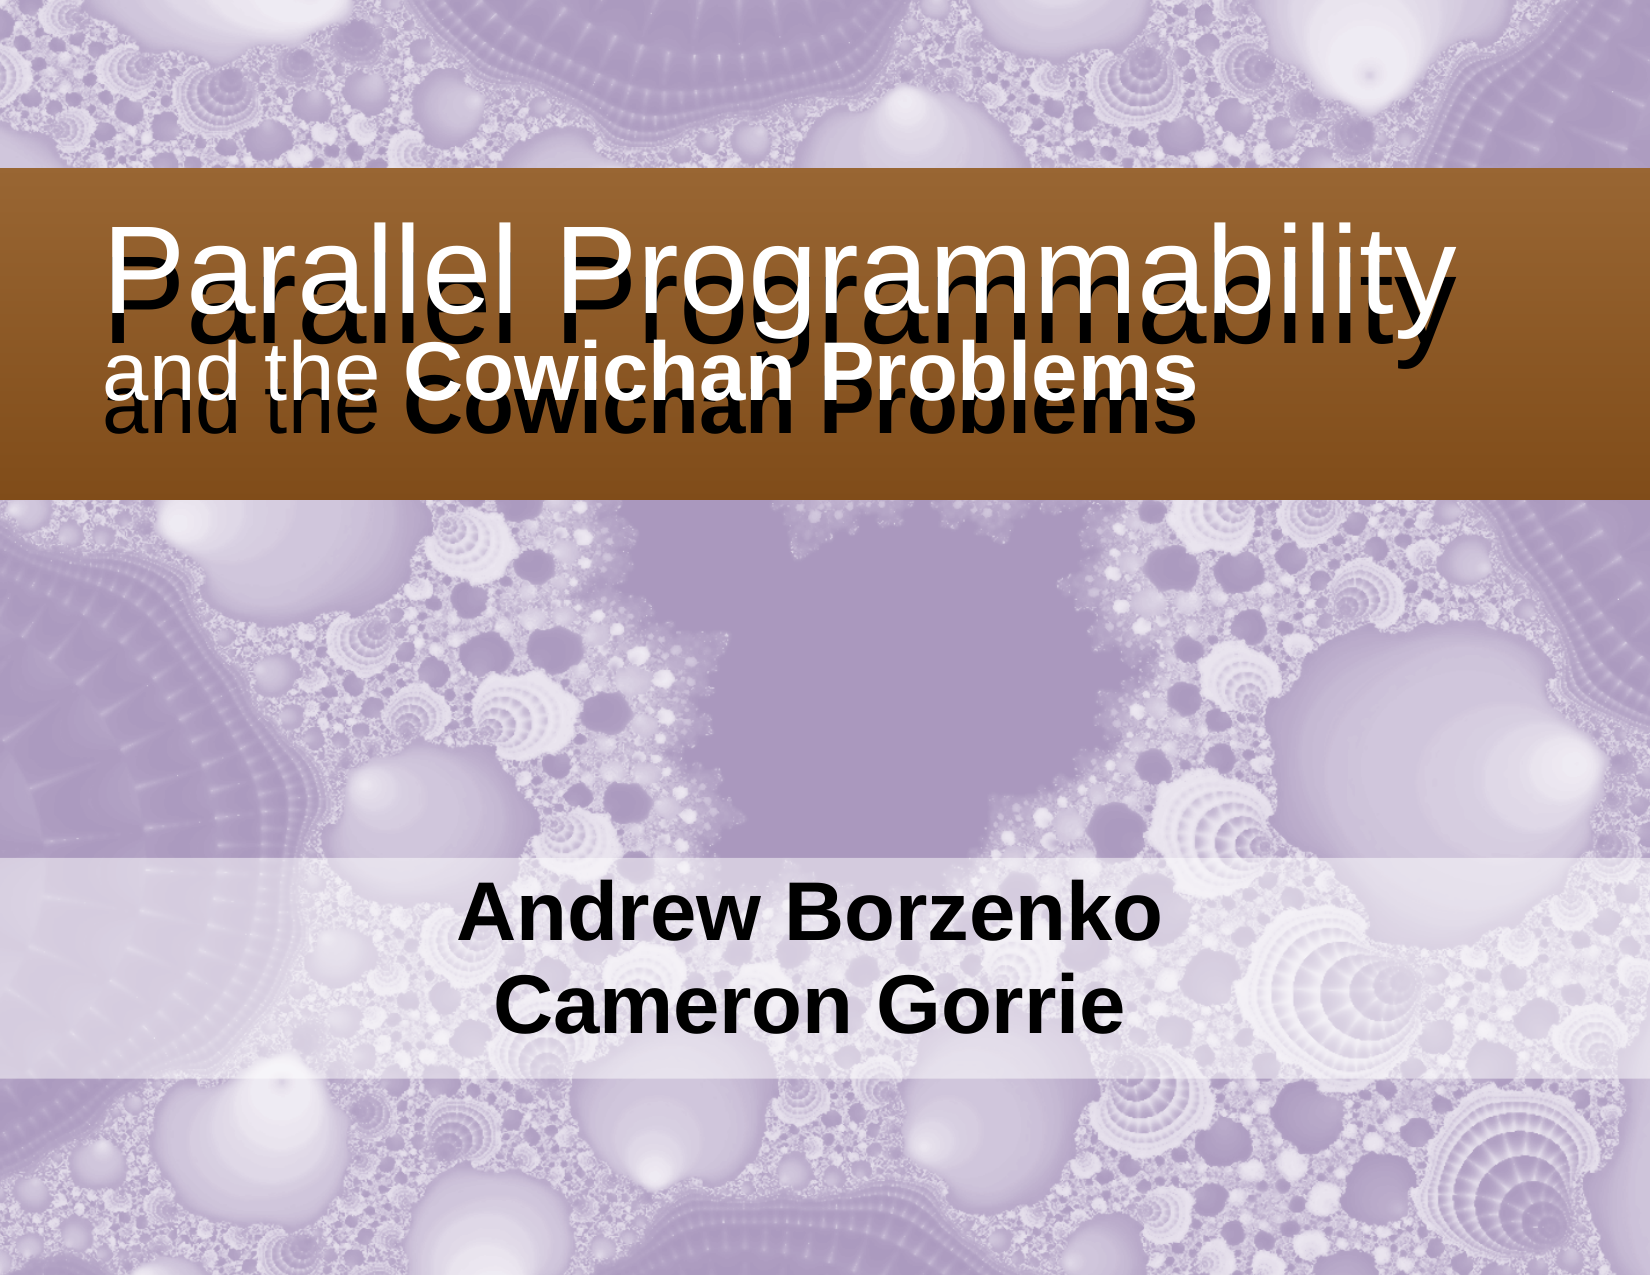

Parallel Programmability
and the Cowichan Problems
Parallel Programmability
and the Cowichan Problems
Andrew Borzenko
Cameron Gorrie